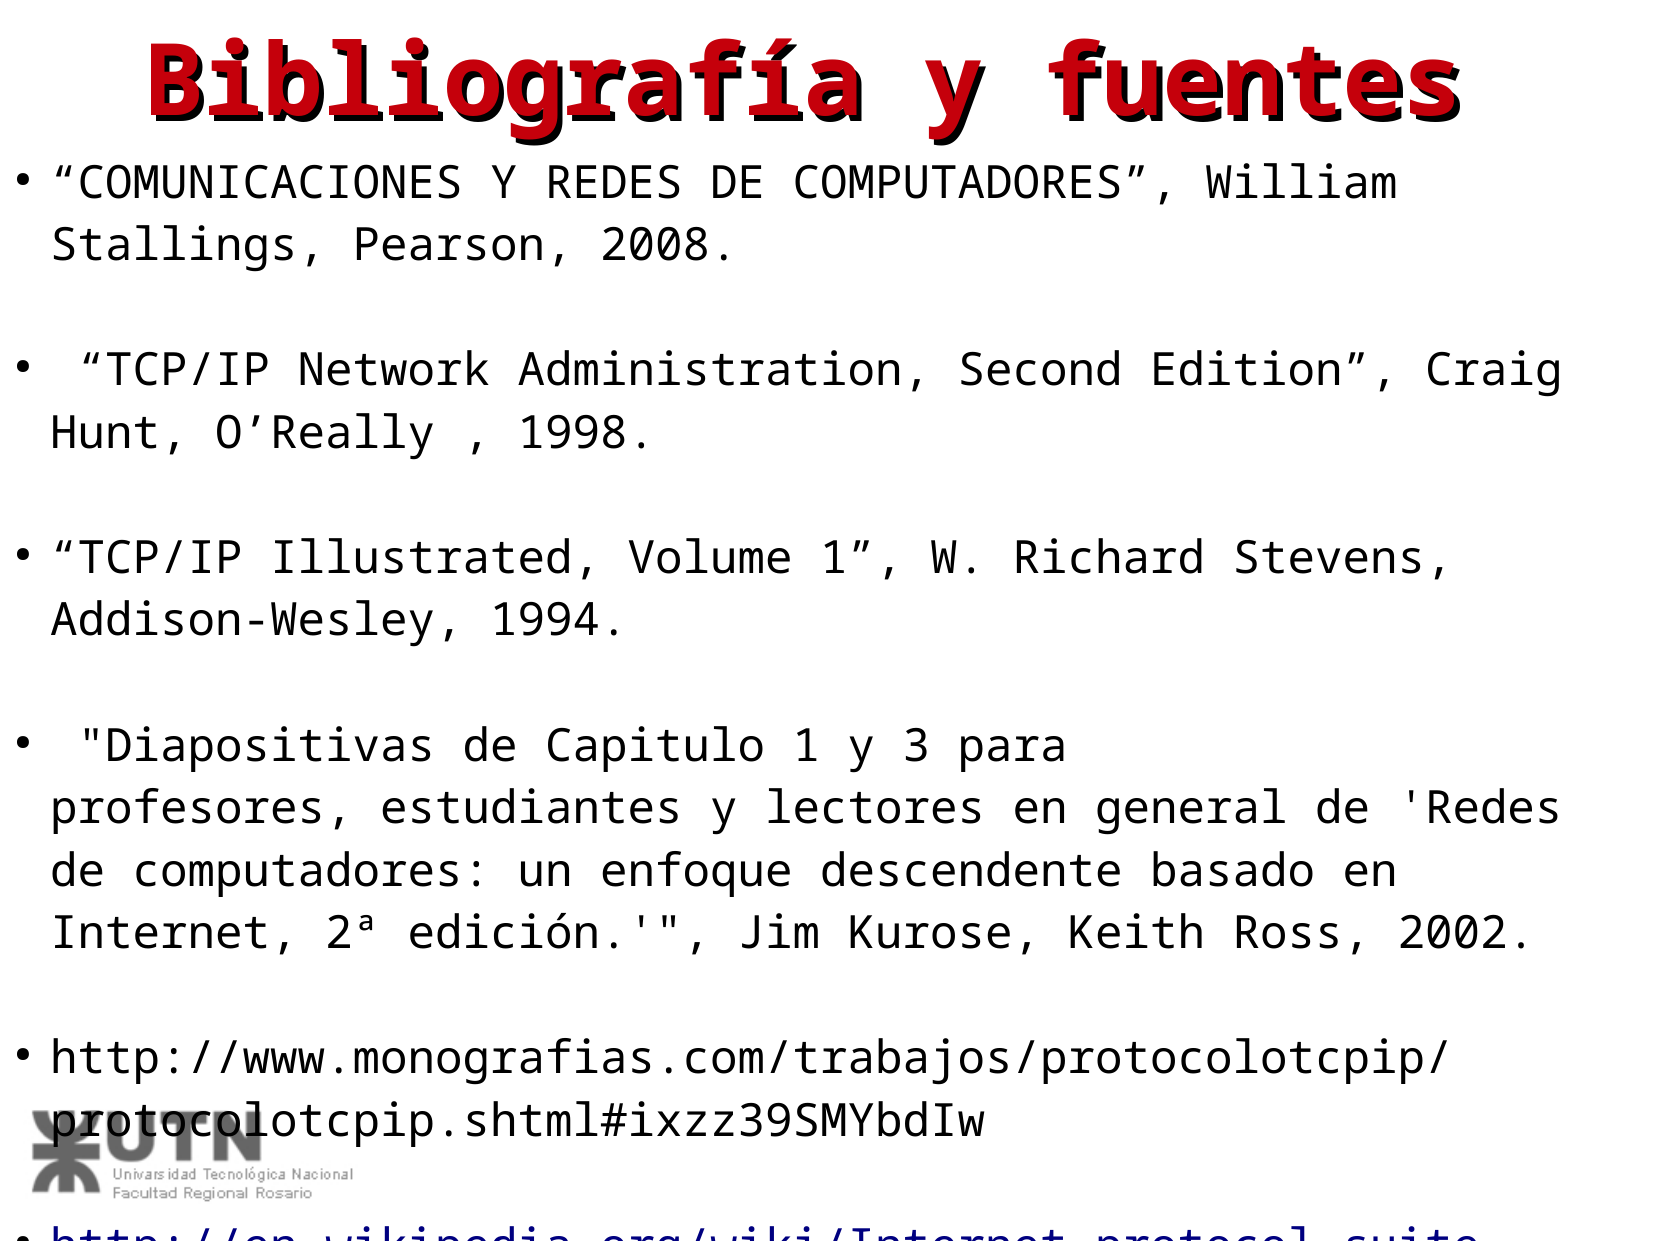

# Bibliografía y fuentes
“COMUNICACIONES Y REDES DE COMPUTADORES”, William Stallings, Pearson, 2008.
 “TCP/IP Network Administration, Second Edition”, Craig Hunt, O’Really , 1998.
“TCP/IP Illustrated, Volume 1”, W. Richard Stevens, Addison-Wesley, 1994.
 "Diapositivas de Capitulo 1 y 3 para profesores, estudiantes y lectores en general de 'Redes de computadores: un enfoque descendente basado en Internet, 2ª edición.'", Jim Kurose, Keith Ross, 2002.
http://www.monografias.com/trabajos/protocolotcpip/protocolotcpip.shtml#ixzz39SMYbdIw
http://en.wikipedia.org/wiki/Internet_protocol_suite
http://es.wikipedia.org/wiki/Real-time_Transport_Protocol